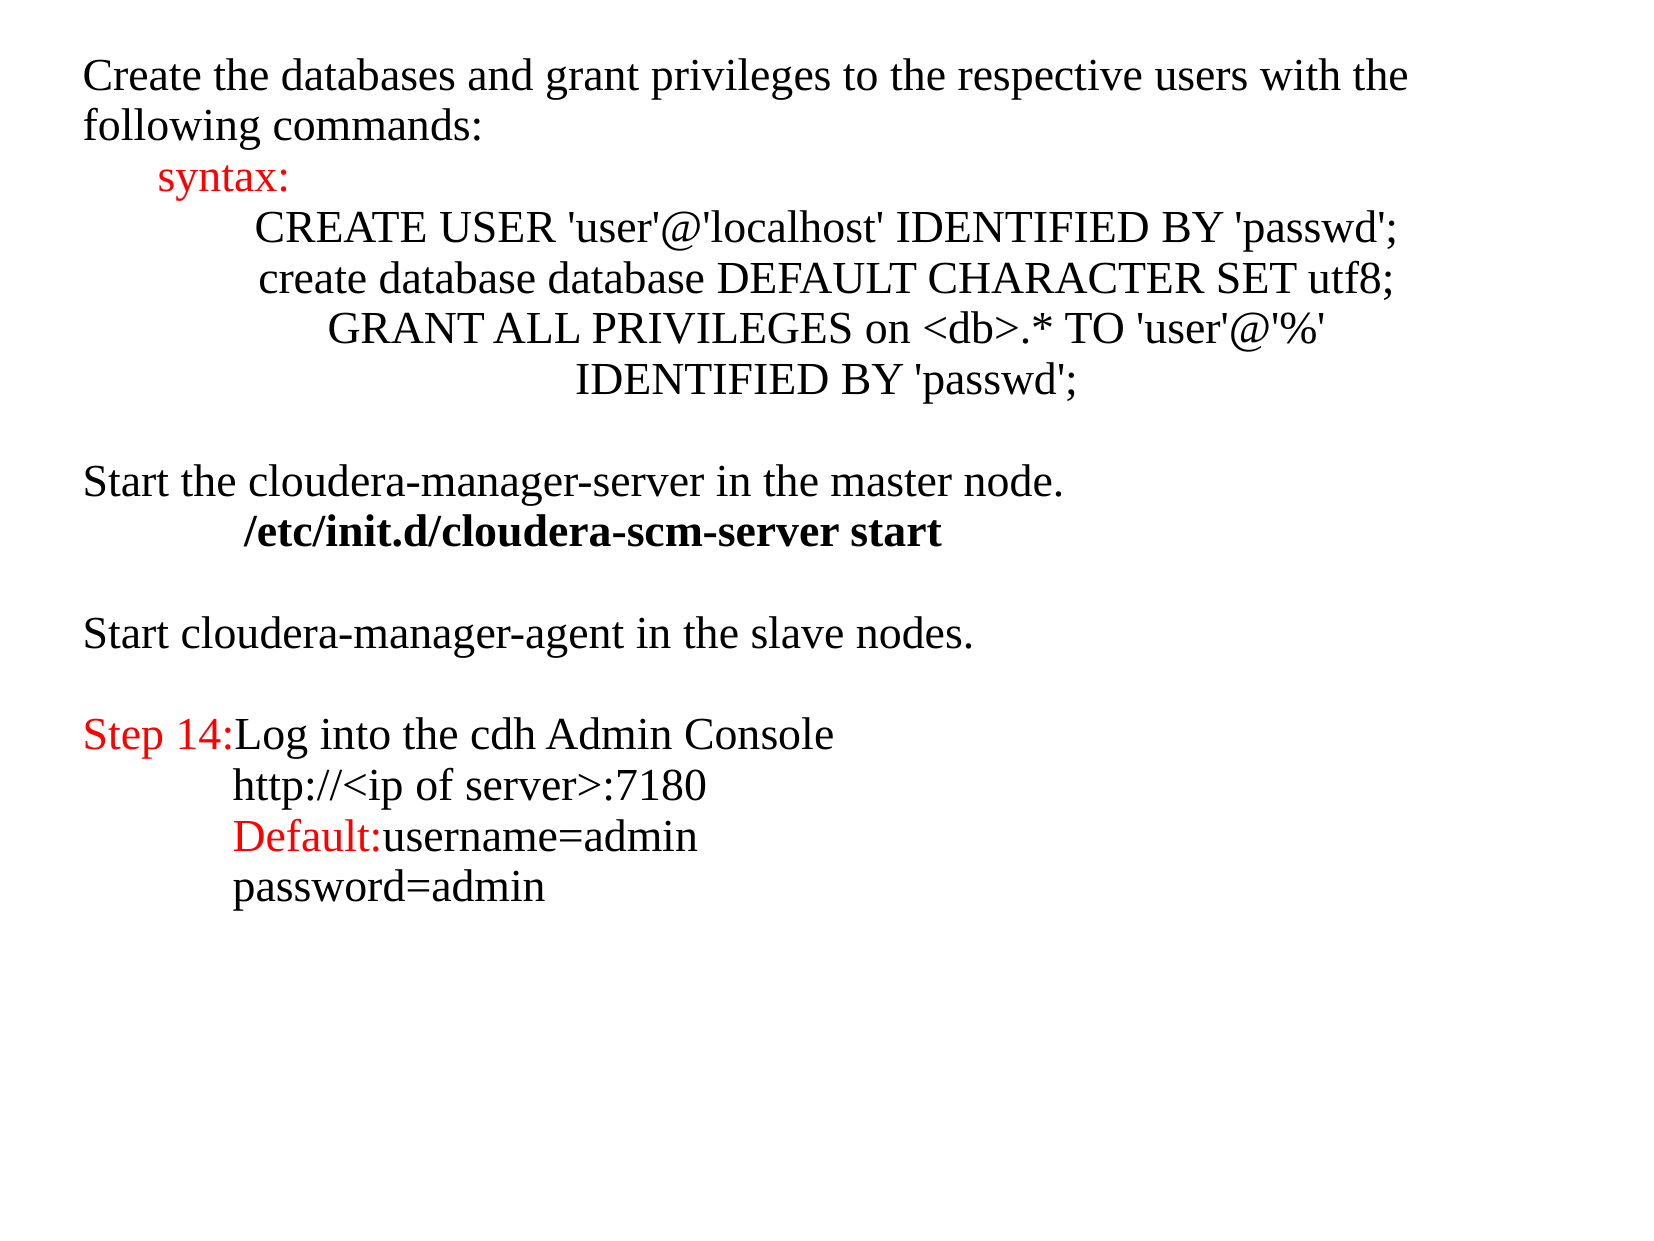

# Create the databases and grant privileges to the respective users with the following commands:
	syntax:
CREATE USER 'user'@'localhost' IDENTIFIED BY 'passwd';
create database database DEFAULT CHARACTER SET utf8;
GRANT ALL PRIVILEGES on <db>.* TO 'user'@'%'
IDENTIFIED BY 'passwd';
Start the cloudera-manager-server in the master node.
		 /etc/init.d/cloudera-scm-server start
Start cloudera-manager-agent in the slave nodes.
Step 14:Log into the cdh Admin Console
		http://<ip of server>:7180
		Default:username=admin
		password=admin